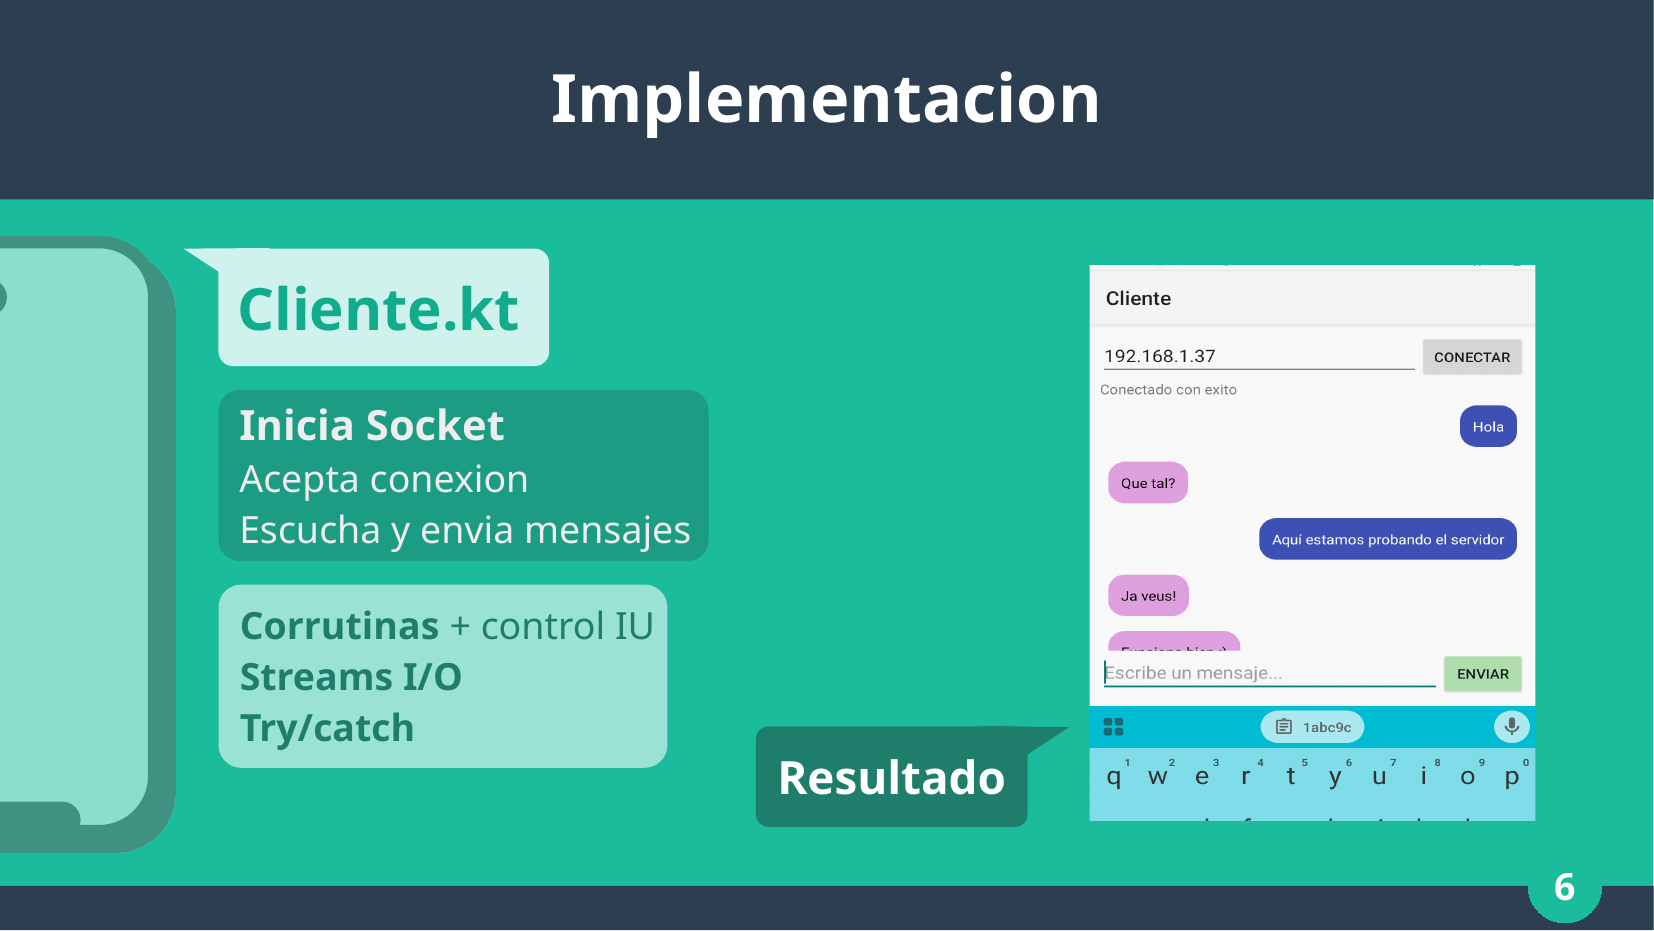

# Implementacion
Cliente.kt
Inicia Socket
Acepta conexion
Escucha y envia mensajes
Corrutinas + control IU
Streams I/O
Try/catch
Resultado
6